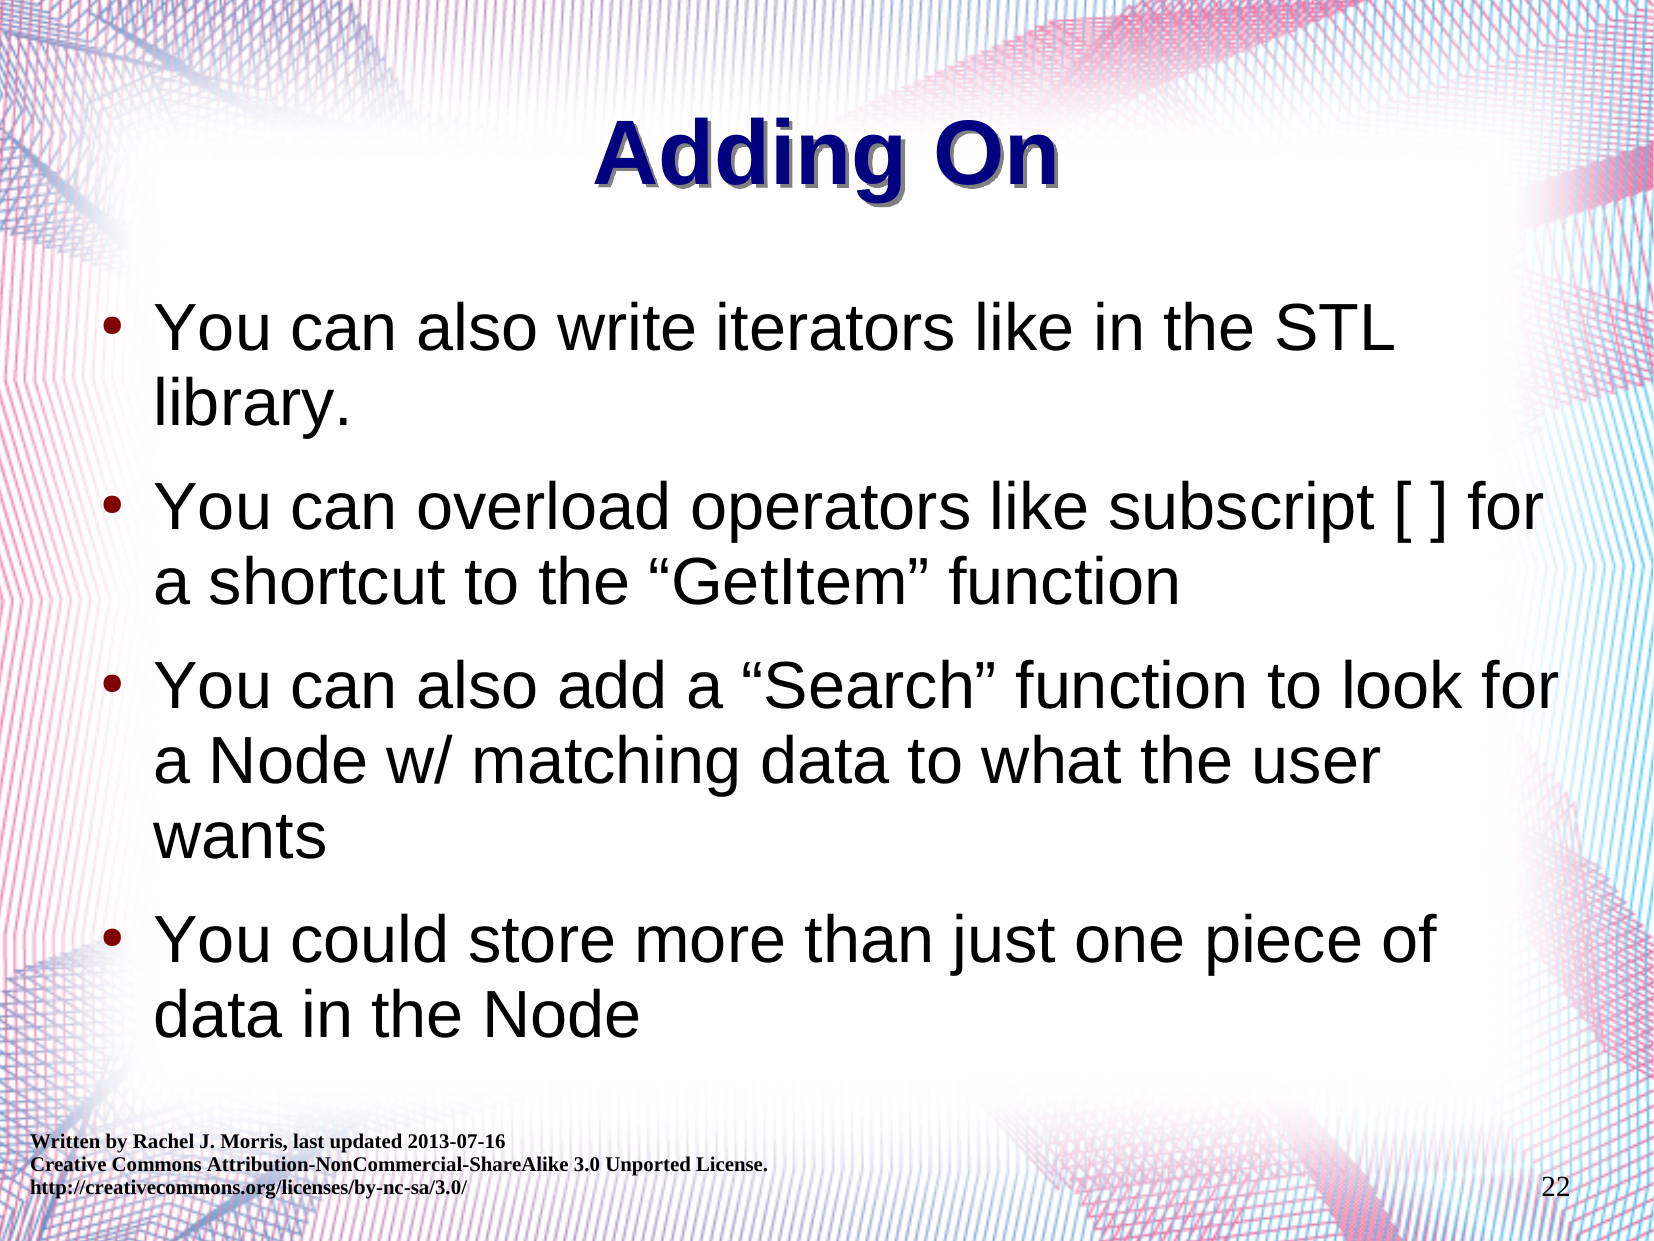

# Adding On
You can also write iterators like in the STL library.
You can overload operators like subscript [ ] for a shortcut to the “GetItem” function
You can also add a “Search” function to look for a Node w/ matching data to what the user wants
You could store more than just one piece of data in the Node
22